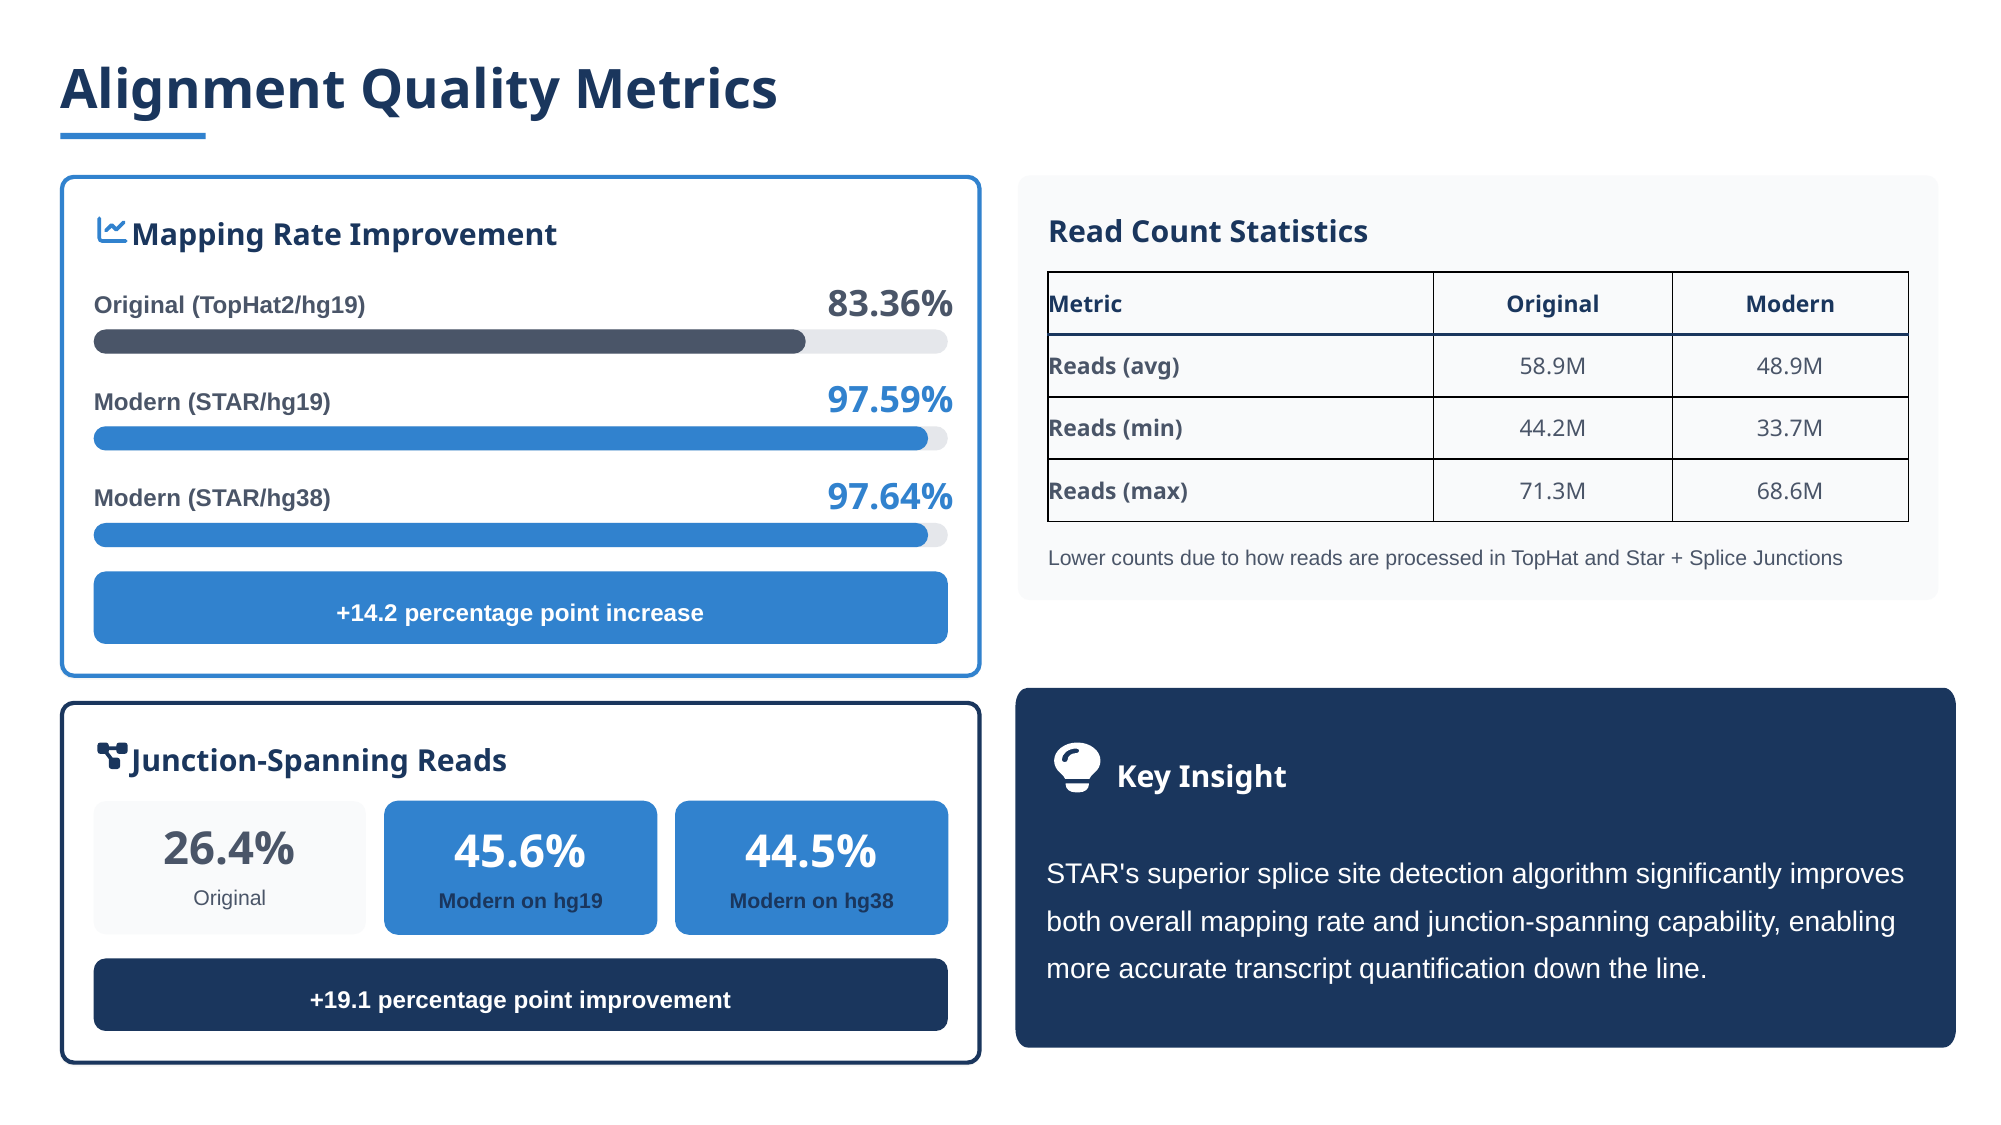

Alignment Quality Metrics
Read Count Statistics
Mapping Rate Improvement
| Metric | Original | Modern |
| --- | --- | --- |
| Reads (avg) | 58.9M | 48.9M |
| Reads (min) | 44.2M | 33.7M |
| Reads (max) | 71.3M | 68.6M |
83.36%
Original (TopHat2/hg19)
97.59%
Modern (STAR/hg19)
97.64%
Modern (STAR/hg38)
Lower counts due to how reads are processed in TopHat and Star + Splice Junctions
+14.2 percentage point increase
Key Insight
STAR's superior splice site detection algorithm significantly improves both overall mapping rate and junction-spanning capability, enabling more accurate transcript quantification down the line.
Junction-Spanning Reads
26.4%
45.6%
44.5%
Original
Modern on hg19
Modern on hg38
+19.1 percentage point improvement